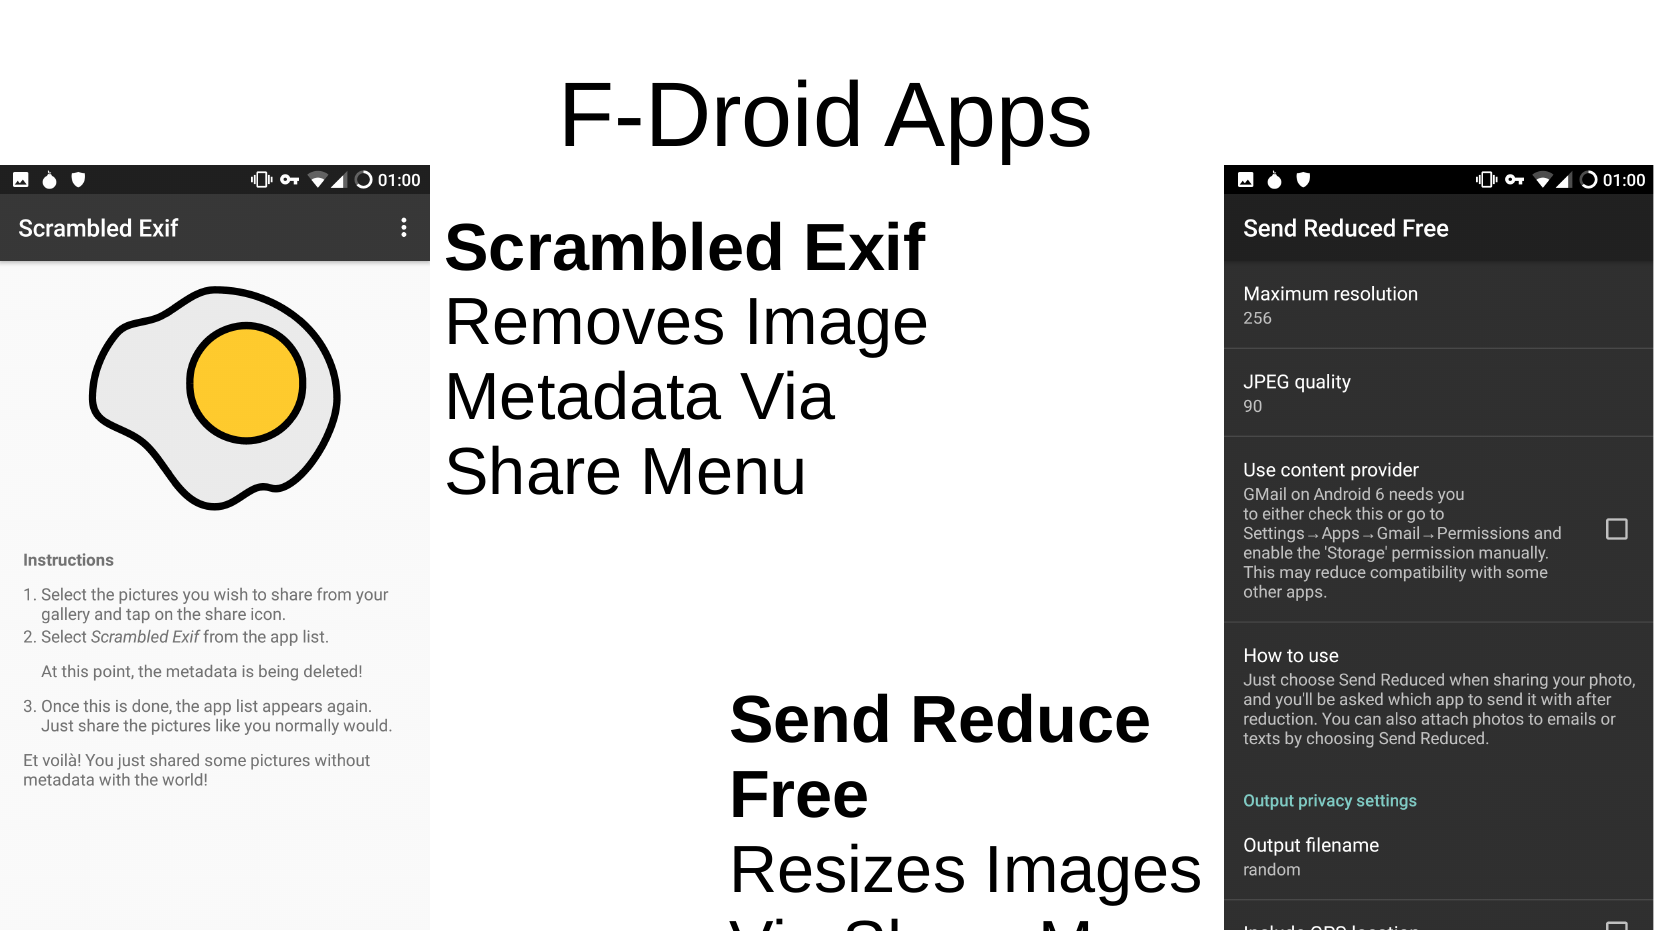

# F-Droid Apps
Scrambled Exif
Removes Image Metadata Via Share Menu
Send Reduce Free
Resizes Images Via Share Menu